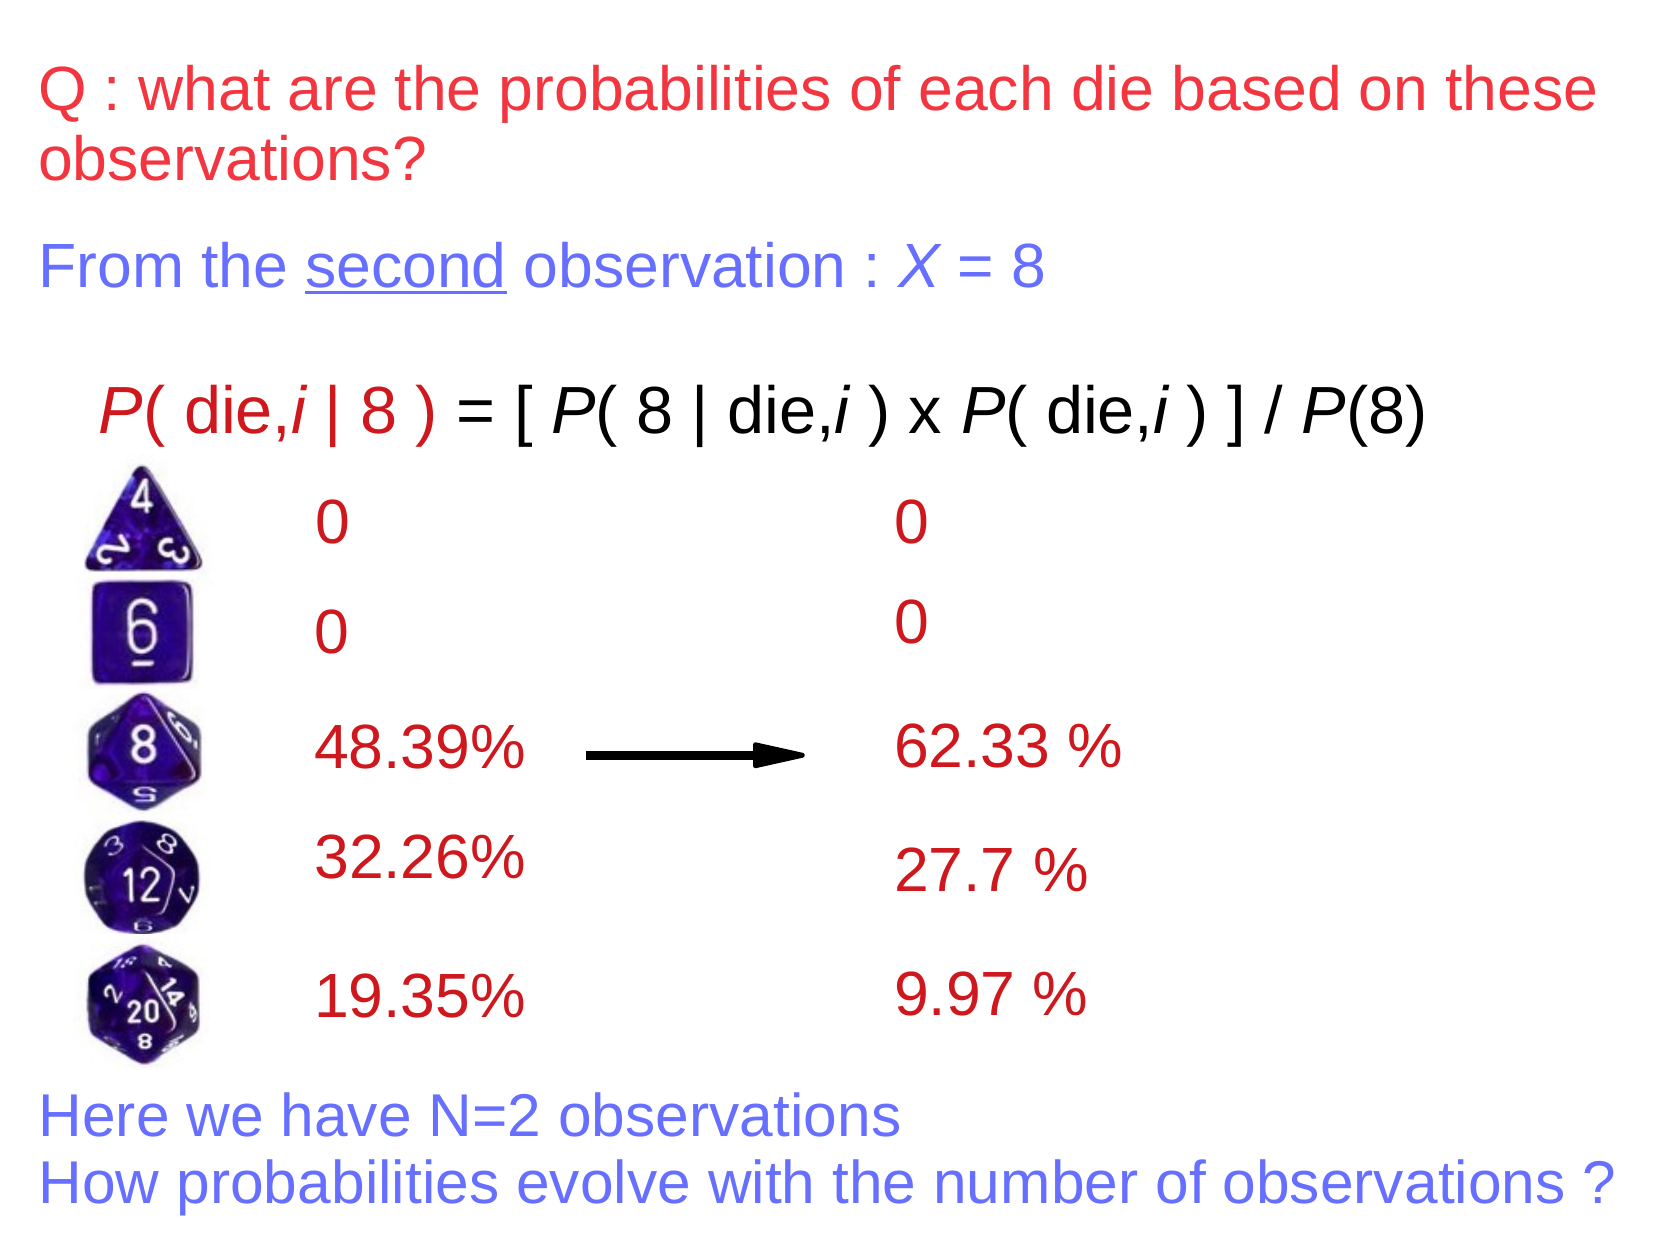

Q : what are the probabilities of each die based on these observations?
From the second observation : X = 8
P( die,i | 8 ) = [ P( 8 | die,i ) x P( die,i ) ] / P(8)
0
0
0
0
62.33 %
48.39%
32.26%
27.7 %
9.97 %
19.35%
Here we have N=2 observations
How probabilities evolve with the number of observations ?